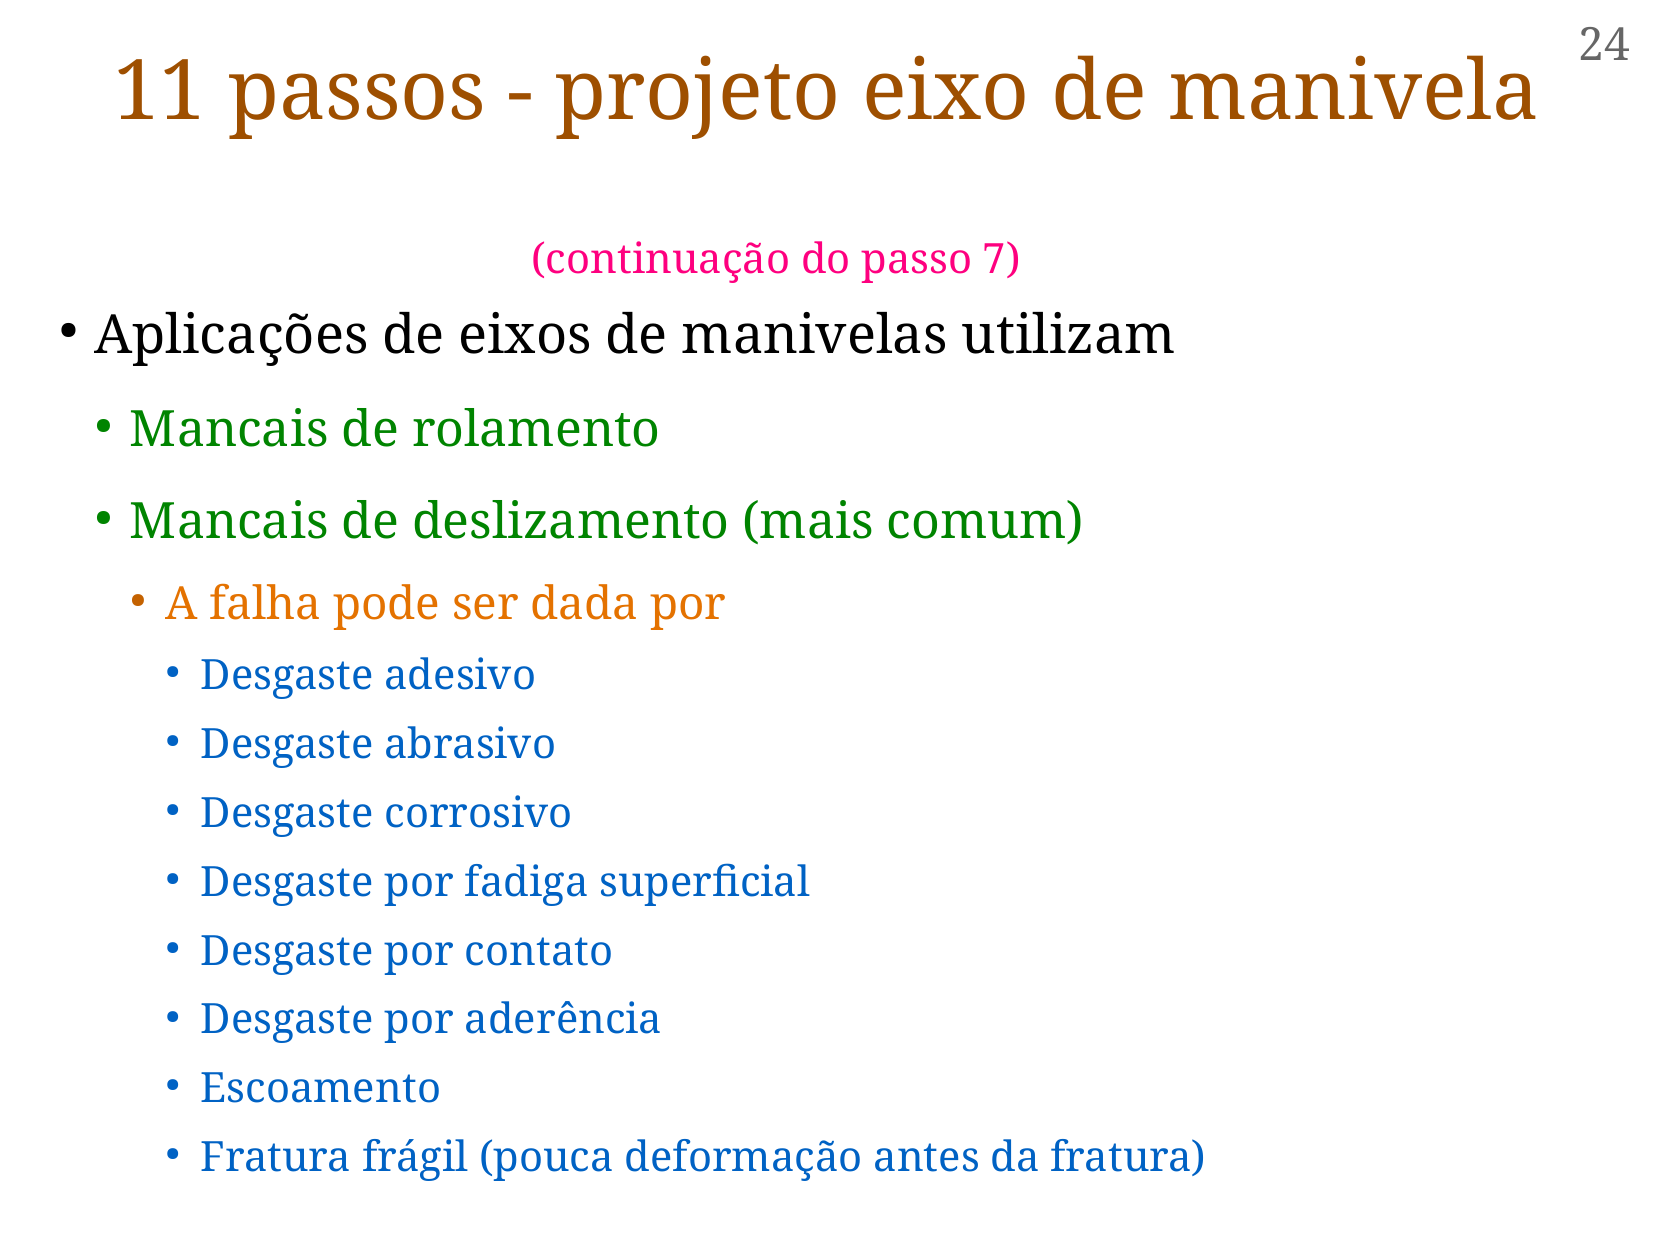

24
# 11 passos - projeto eixo de manivela
(continuação do passo 7)
Aplicações de eixos de manivelas utilizam
Mancais de rolamento
Mancais de deslizamento (mais comum)
A falha pode ser dada por
Desgaste adesivo
Desgaste abrasivo
Desgaste corrosivo
Desgaste por fadiga superficial
Desgaste por contato
Desgaste por aderência
Escoamento
Fratura frágil (pouca deformação antes da fratura)